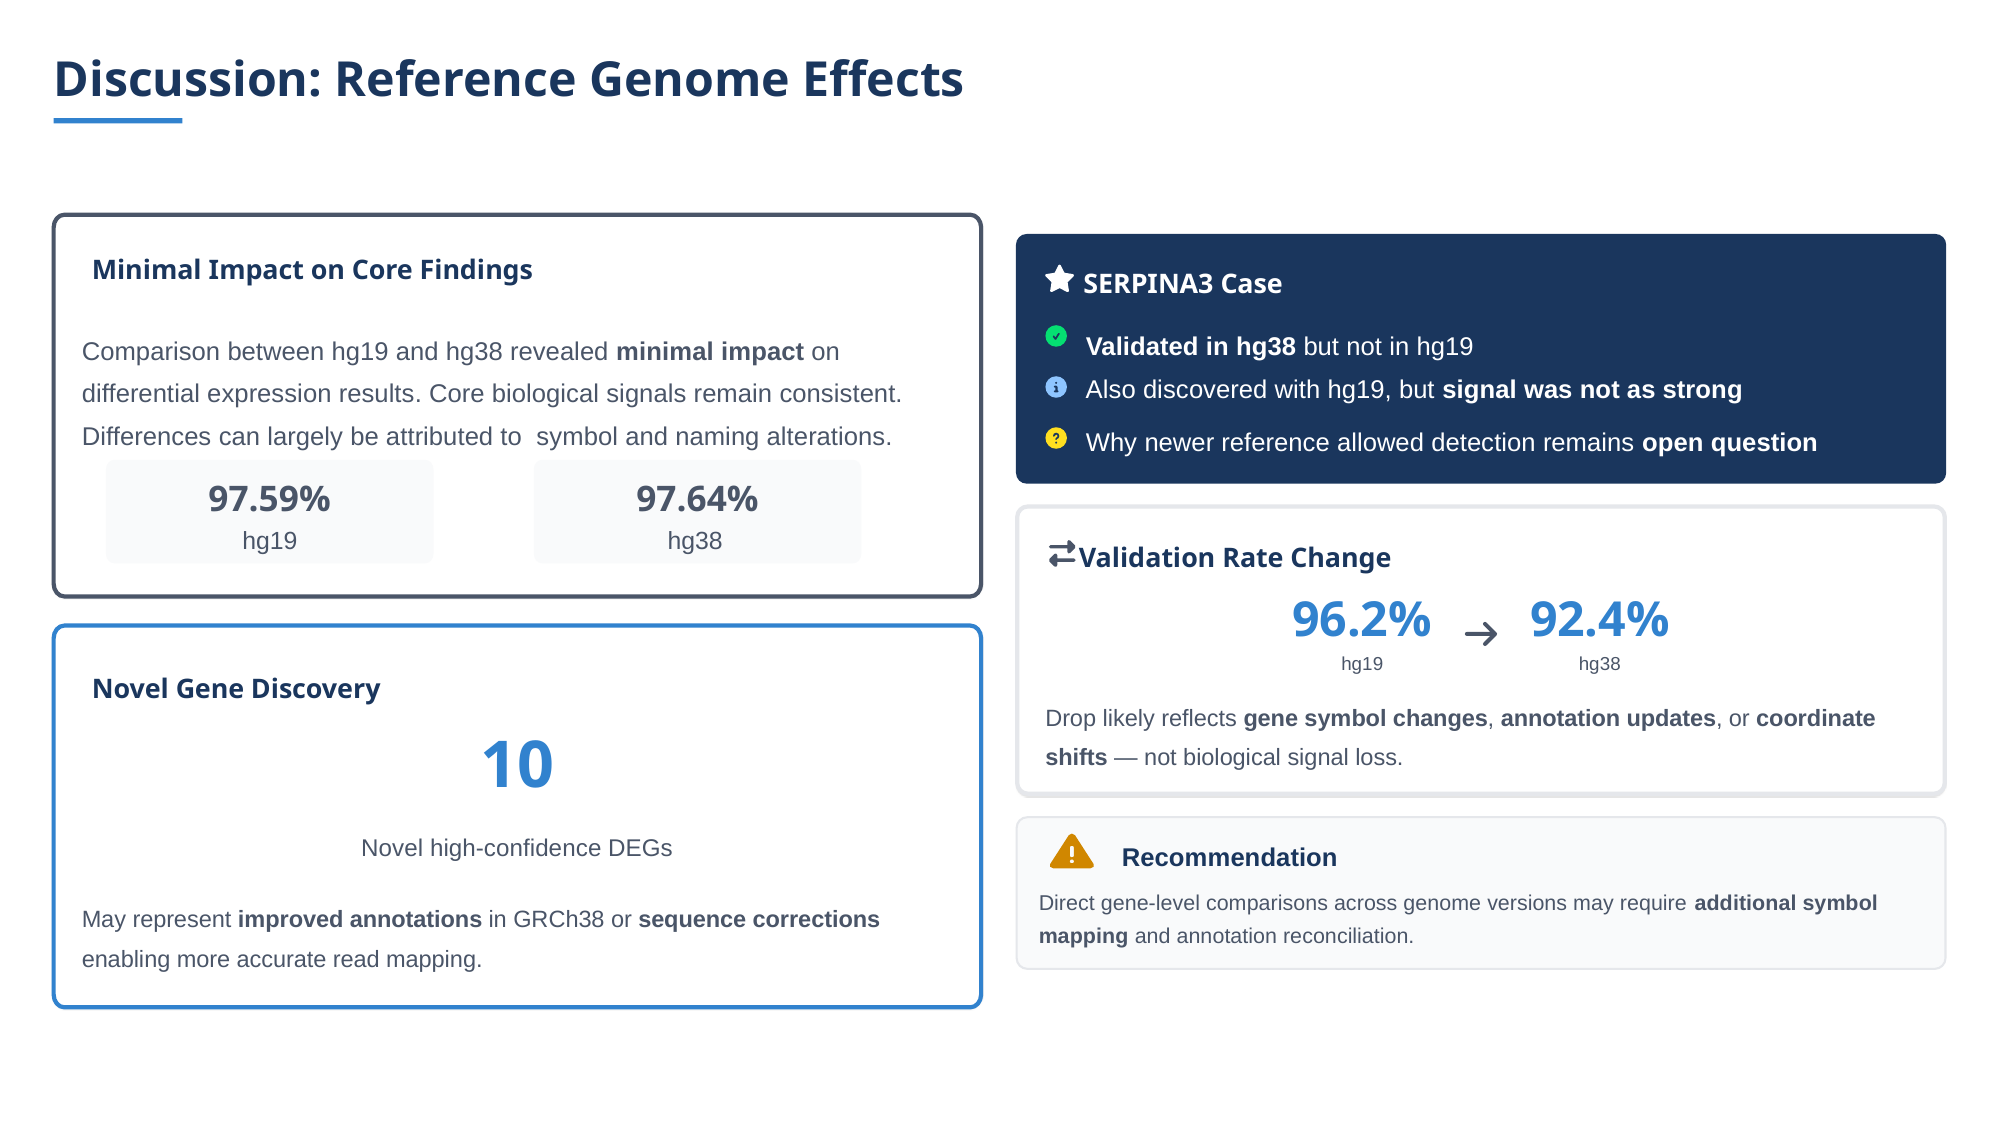

Discussion: Reference Genome Effects
Minimal Impact on Core Findings
 SERPINA3 Case
Comparison between hg19 and hg38 revealed minimal impact on differential expression results. Core biological signals remain consistent. Differences can largely be attributed to symbol and naming alterations.
Validated in hg38 but not in hg19
Also discovered with hg19, but signal was not as strong
Why newer reference allowed detection remains open question
97.59%
97.64%
hg19
hg38
Validation Rate Change
96.2%
92.4%
hg19
hg38
Novel Gene Discovery
Drop likely reflects gene symbol changes, annotation updates, or coordinate shifts — not biological signal loss.
10
Novel high-confidence DEGs
Recommendation
Direct gene-level comparisons across genome versions may require additional symbol mapping and annotation reconciliation.
May represent improved annotations in GRCh38 or sequence corrections enabling more accurate read mapping.